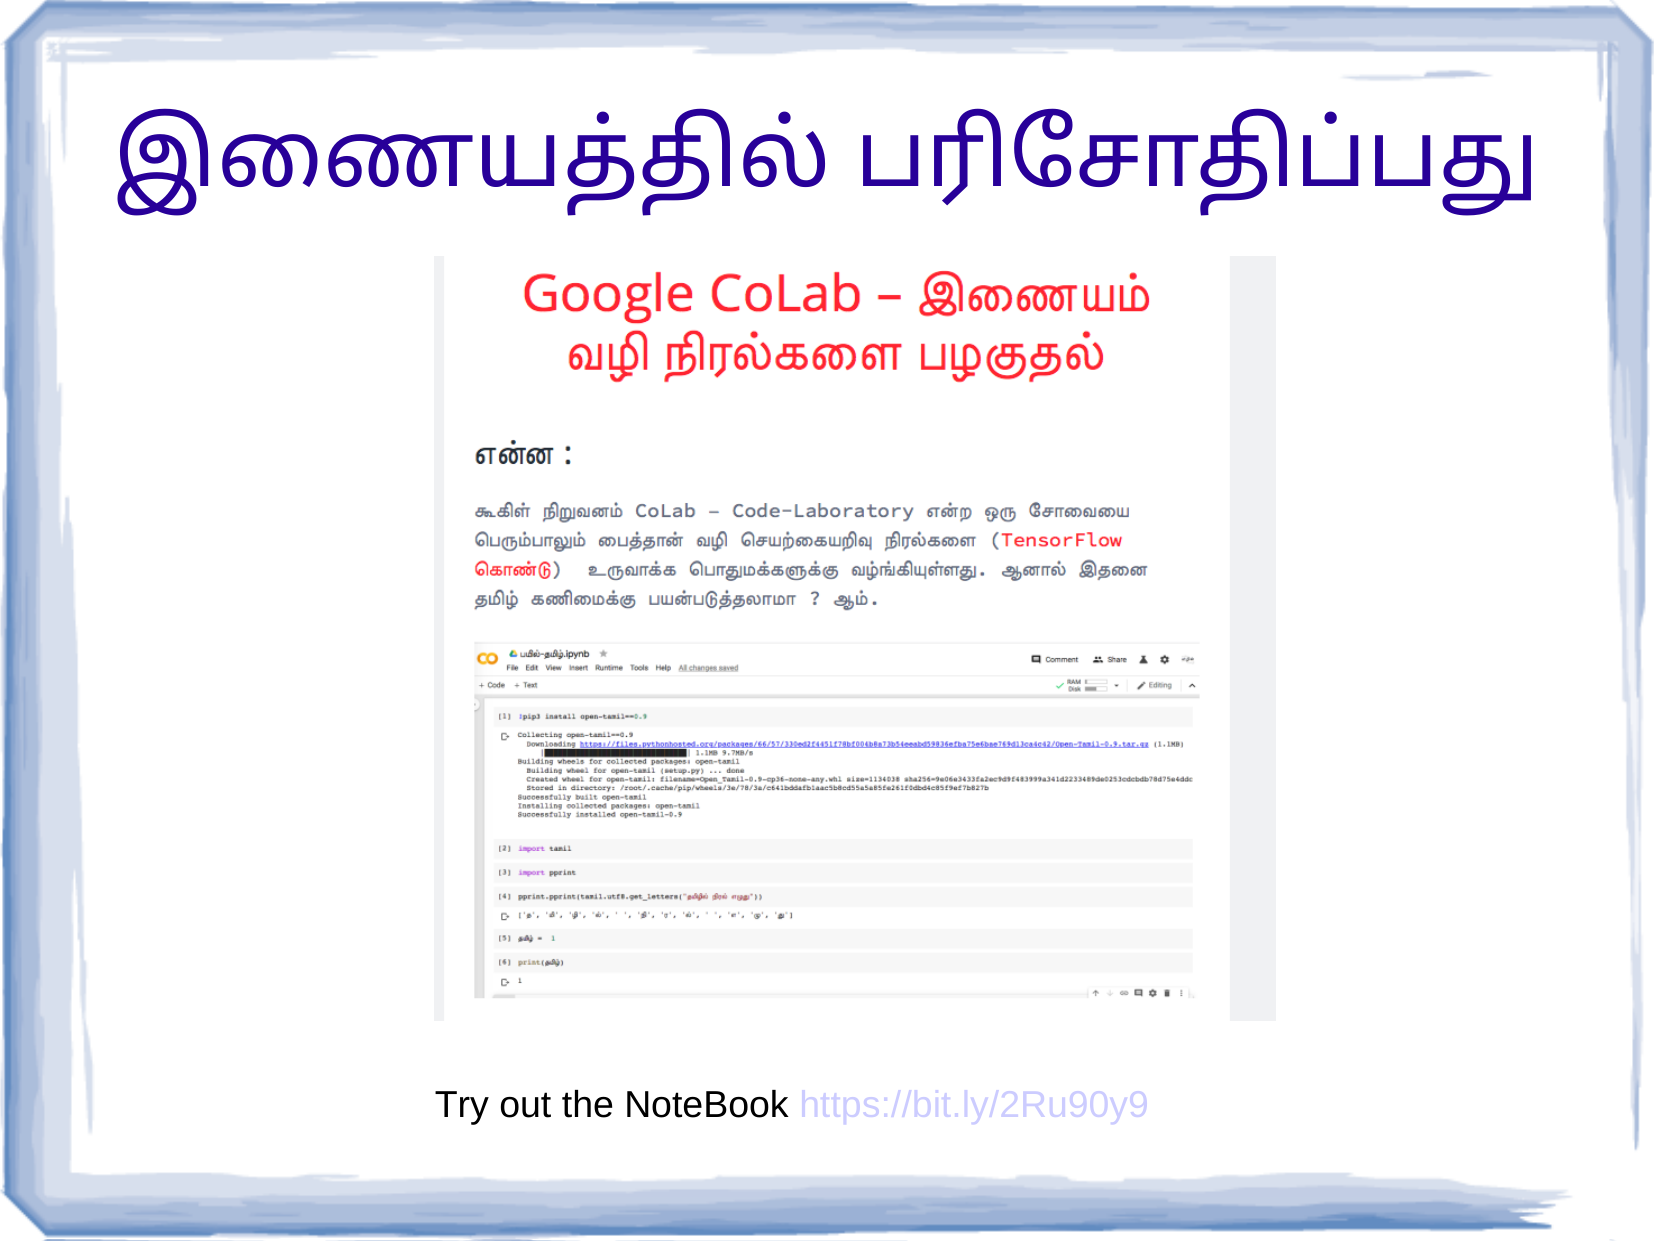

# இணையத்தில் பரிசோதிப்பது
Try out the NoteBook https://bit.ly/2Ru90y9